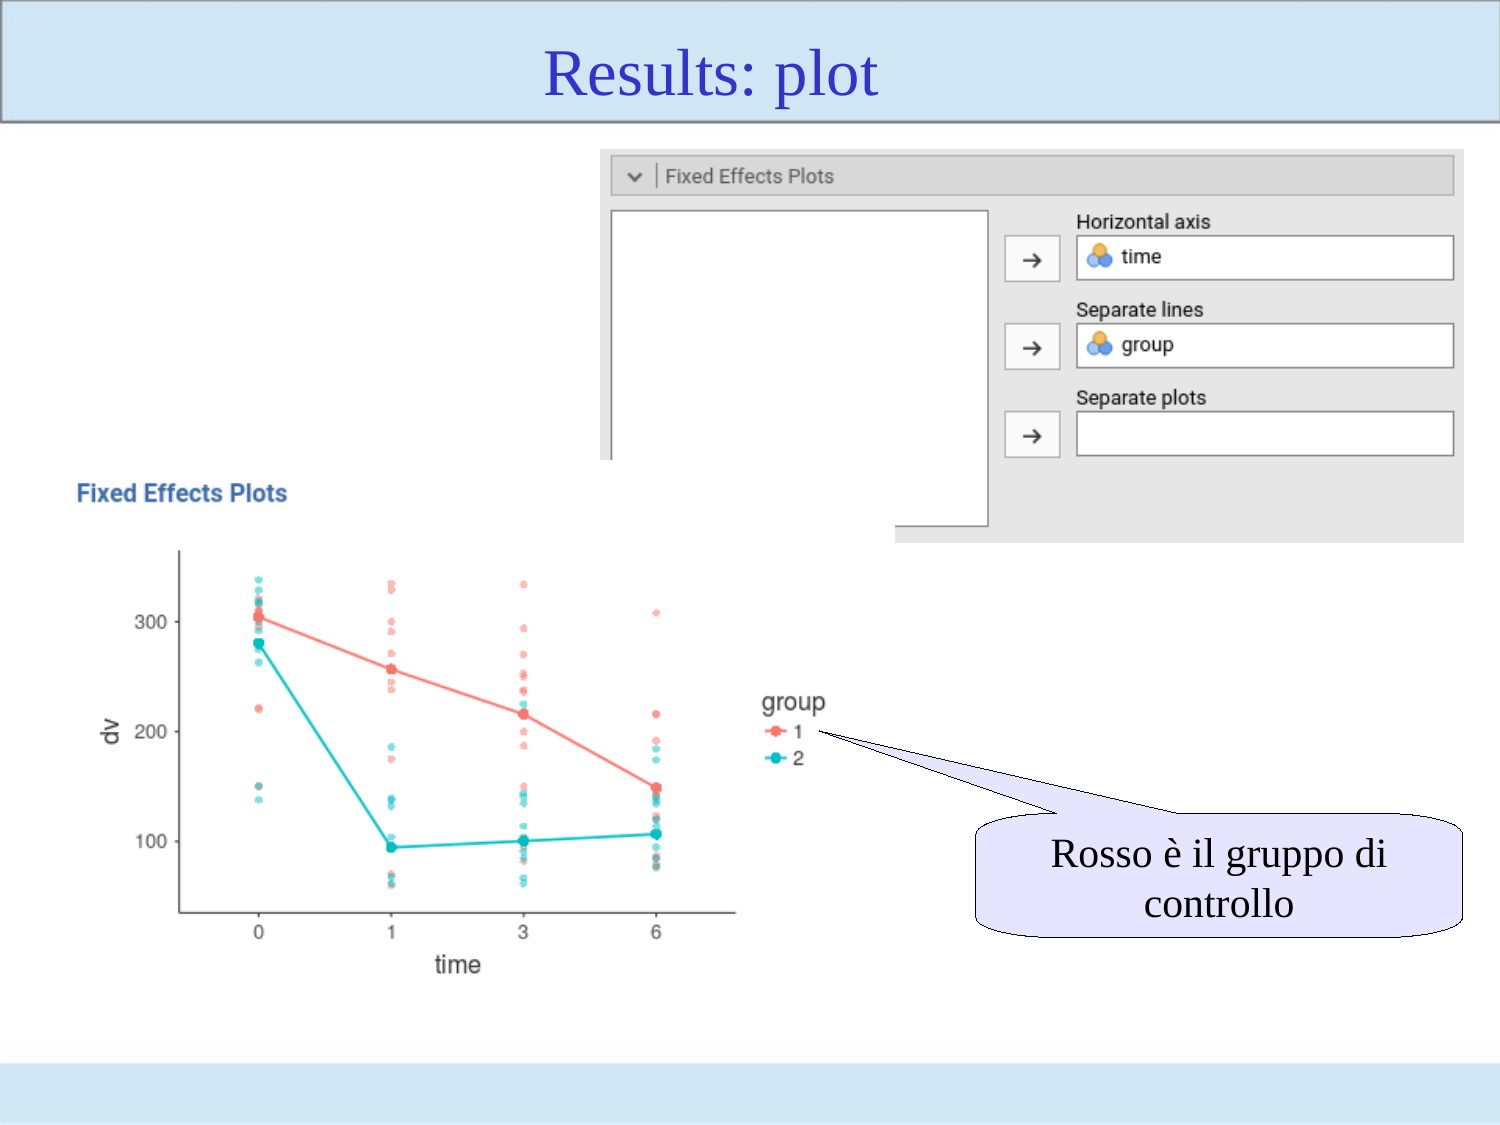

# Results: plot
Rosso è il gruppo di controllo